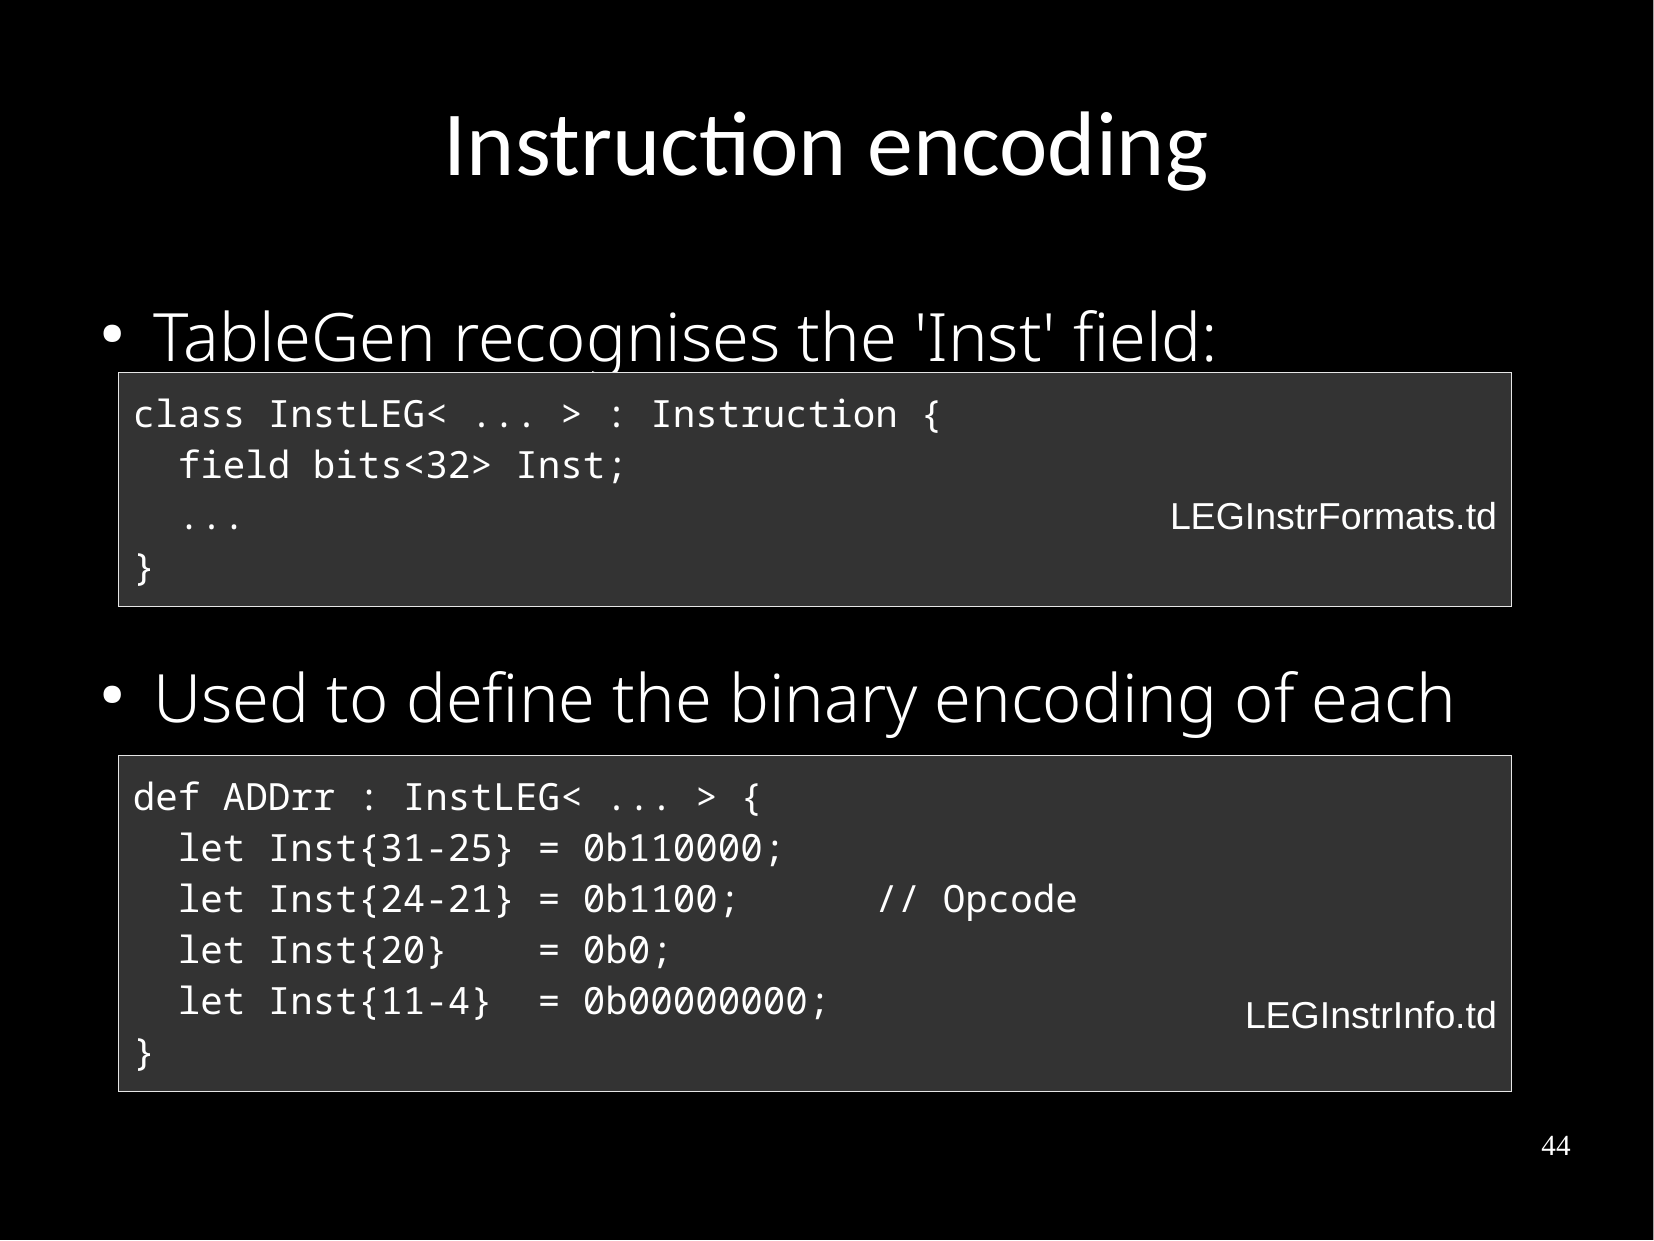

# Instruction encoding
TableGen recognises the 'Inst' field:
Used to define the binary encoding of each instruction in TableGen:
class InstLEG< ... > : Instruction {
 field bits<32> Inst;
 ...
}
LEGInstrFormats.td
def ADDrr : InstLEG< ... > {
 let Inst{31-25} = 0b110000;
 let Inst{24-21} = 0b1100; // Opcode
 let Inst{20} = 0b0;
 let Inst{11-4} = 0b00000000;
}
LEGInstrInfo.td
44